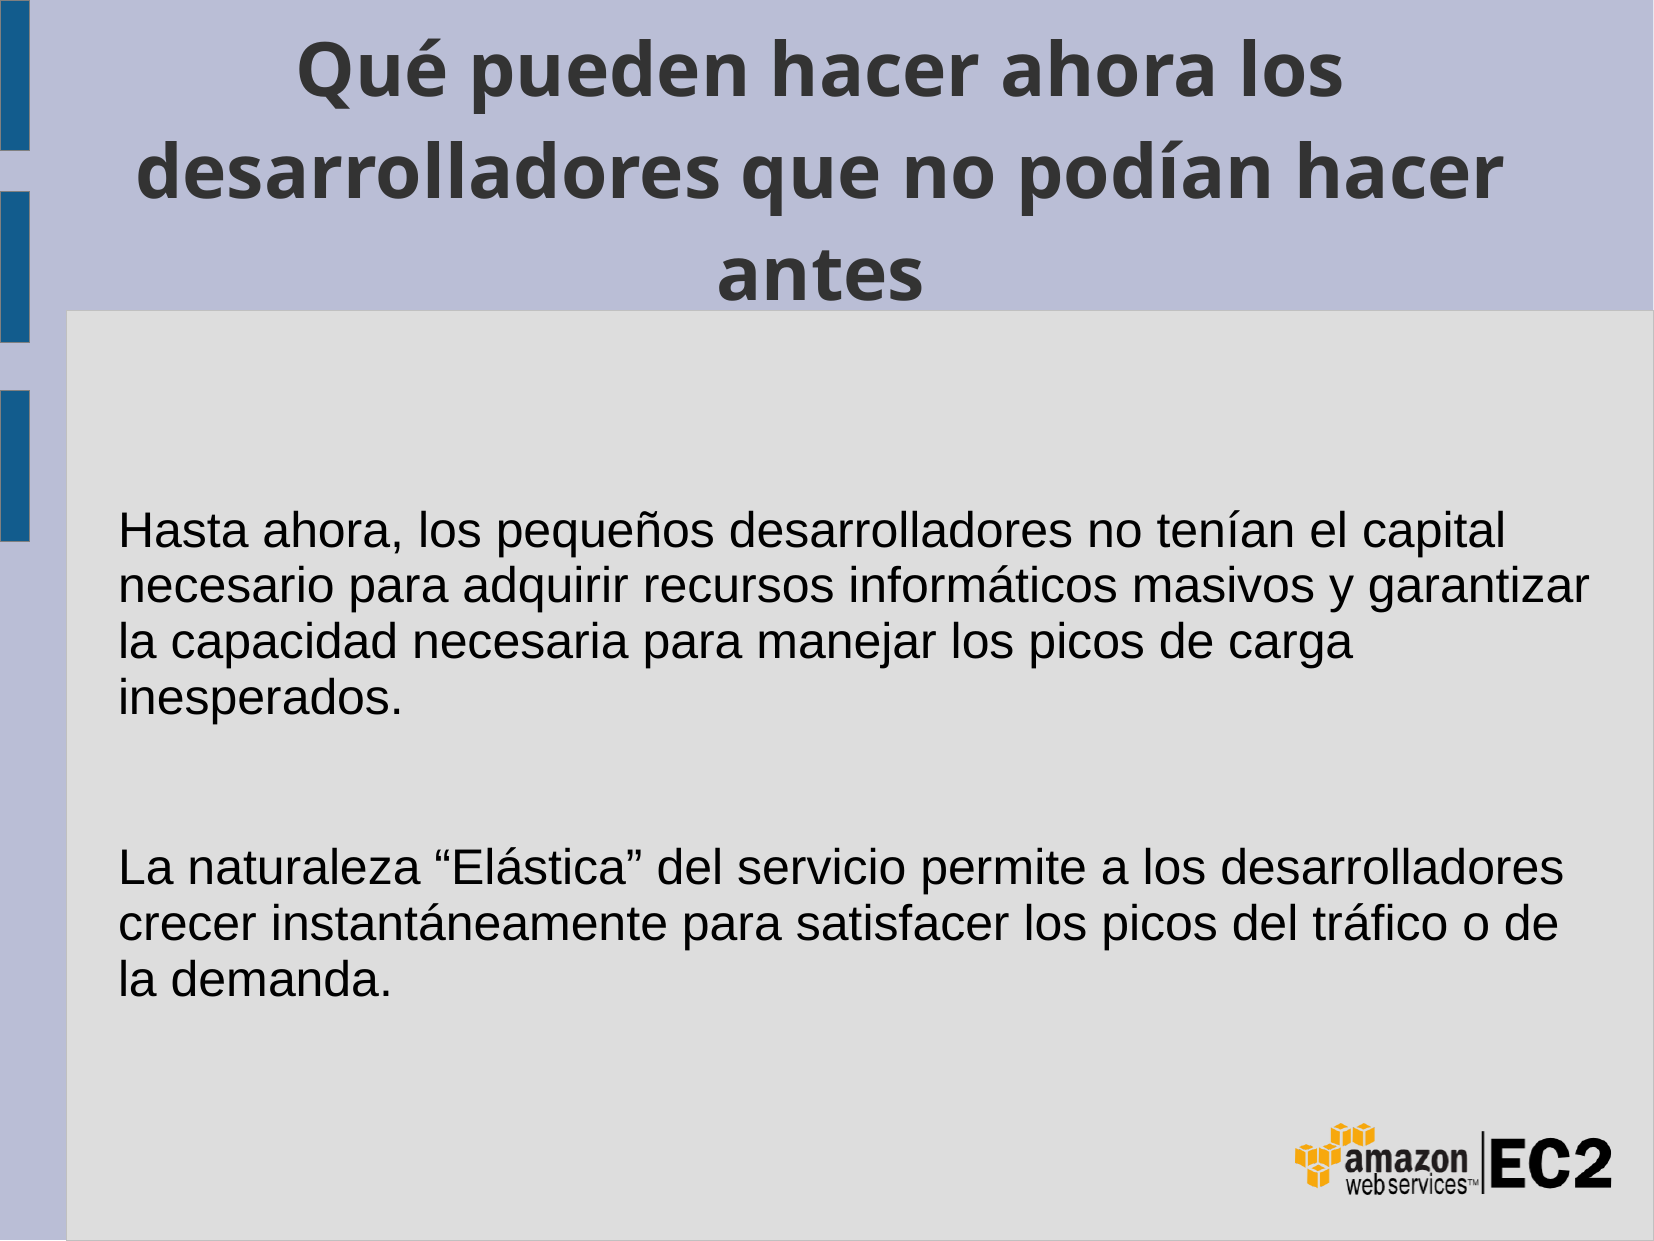

# Qué pueden hacer ahora los desarrolladores que no podían hacer antes
Hasta ahora, los pequeños desarrolladores no tenían el capital necesario para adquirir recursos informáticos masivos y garantizar la capacidad necesaria para manejar los picos de carga inesperados.
La naturaleza “Elástica” del servicio permite a los desarrolladores crecer instantáneamente para satisfacer los picos del tráfico o de la demanda.